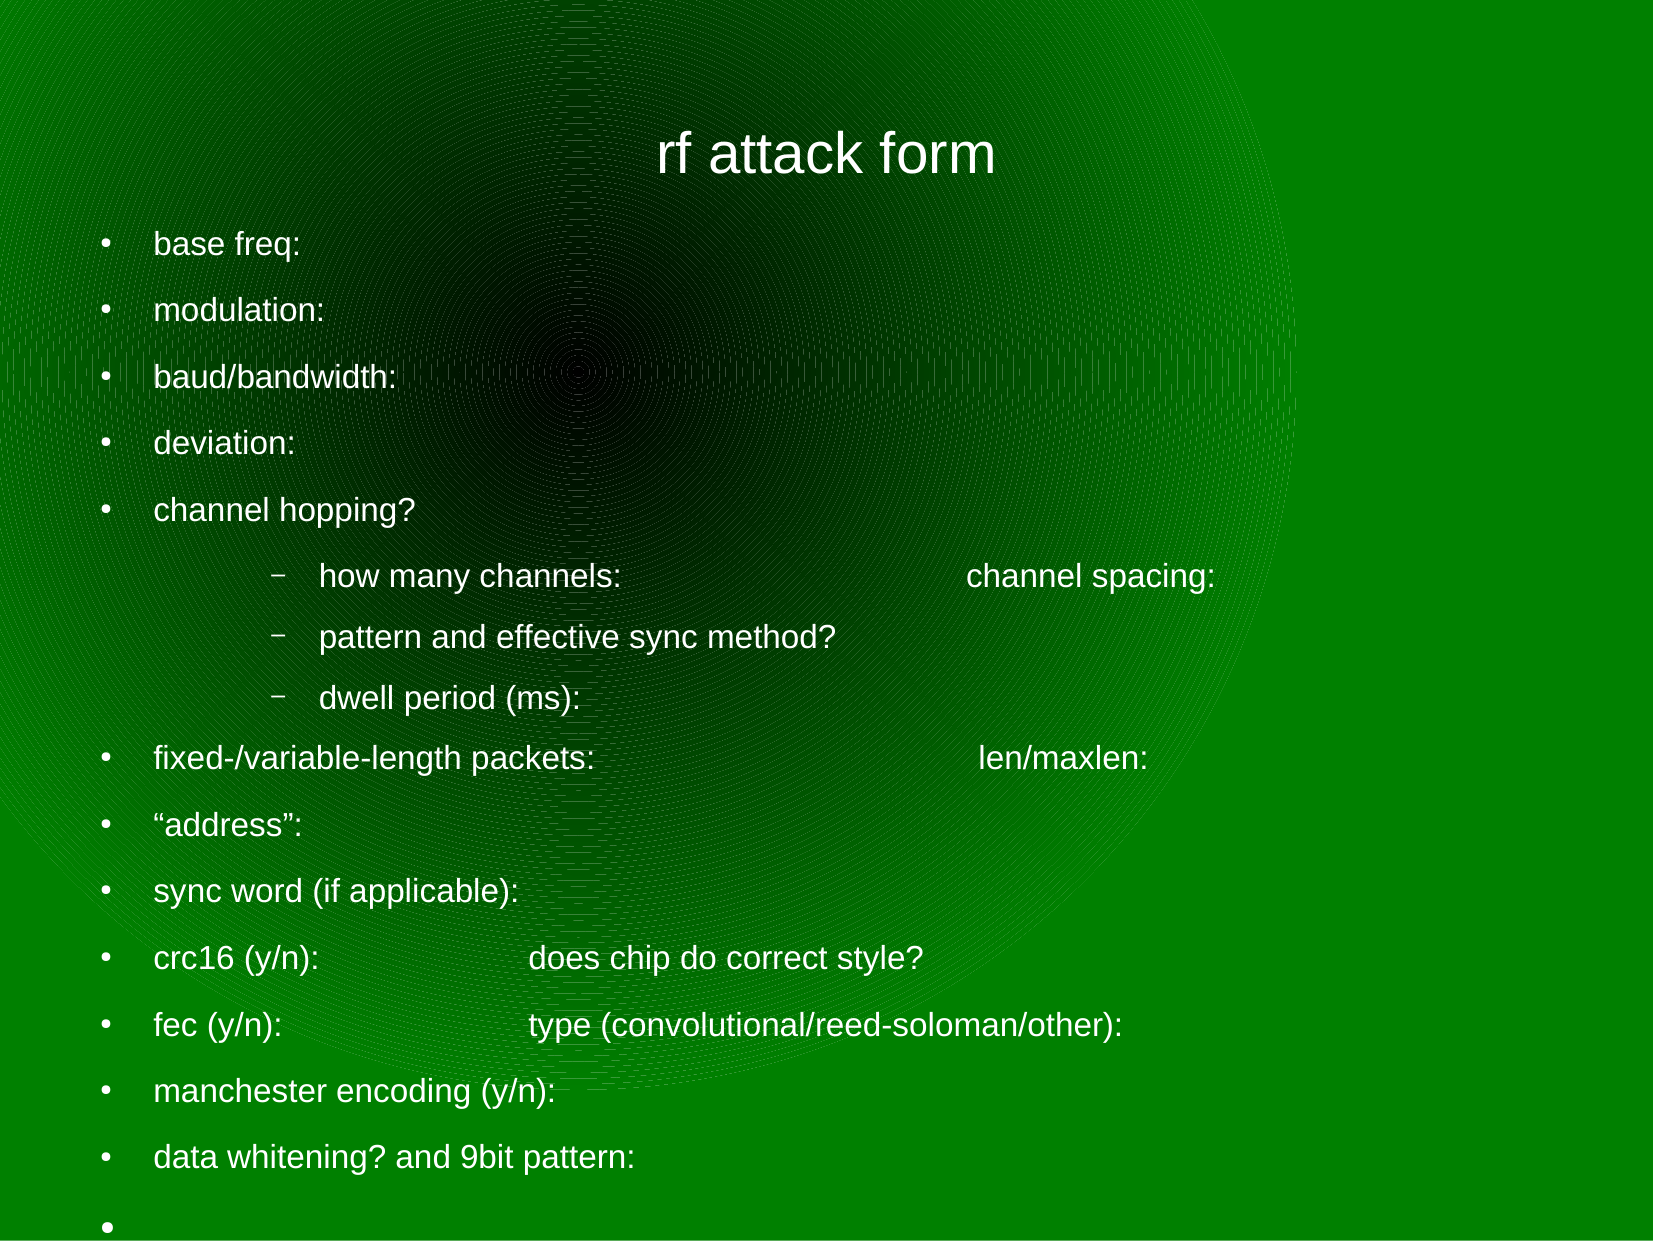

# rf attack form
base freq:
modulation:
baud/bandwidth:
deviation:
channel hopping?
how many channels: 					channel spacing:
pattern and effective sync method?
dwell period (ms):
fixed-/variable-length packets:						len/maxlen:
“address”:
sync word (if applicable):
crc16 (y/n):			does chip do correct style?
fec (y/n):				type (convolutional/reed-soloman/other):
manchester encoding (y/n):
data whitening? and 9bit pattern: